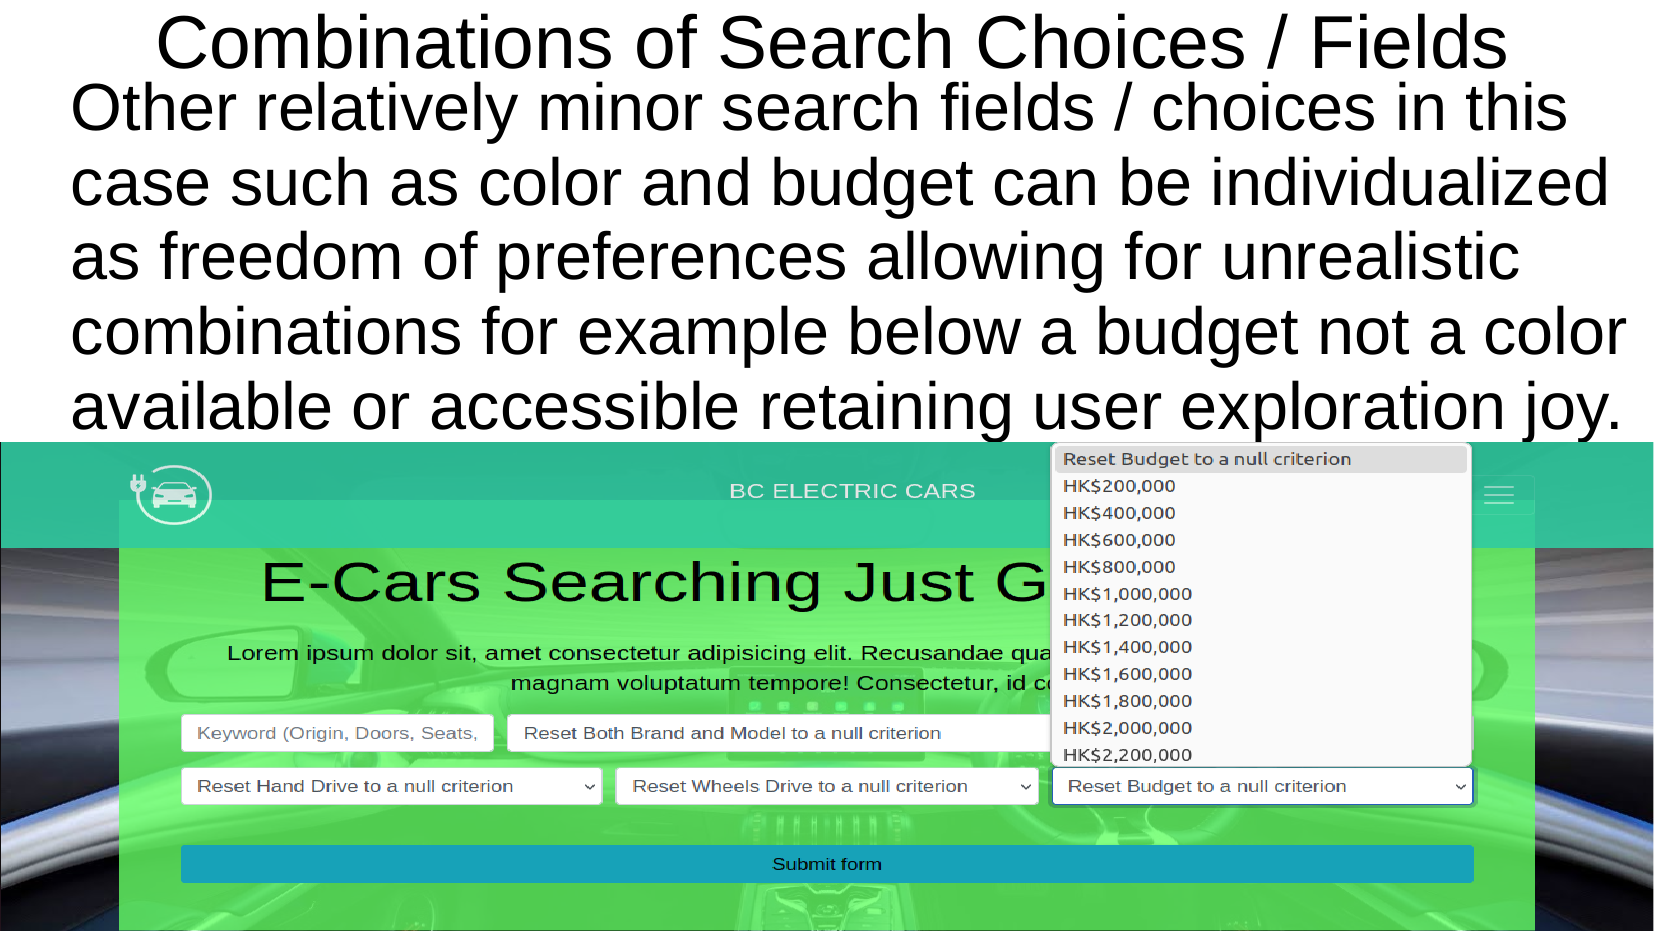

# Combinations of Search Choices / Fields
Other relatively minor search fields / choices in this case such as color and budget can be individualized as freedom of preferences allowing for unrealistic combinations for example below a budget not a color available or accessible retaining user exploration joy.